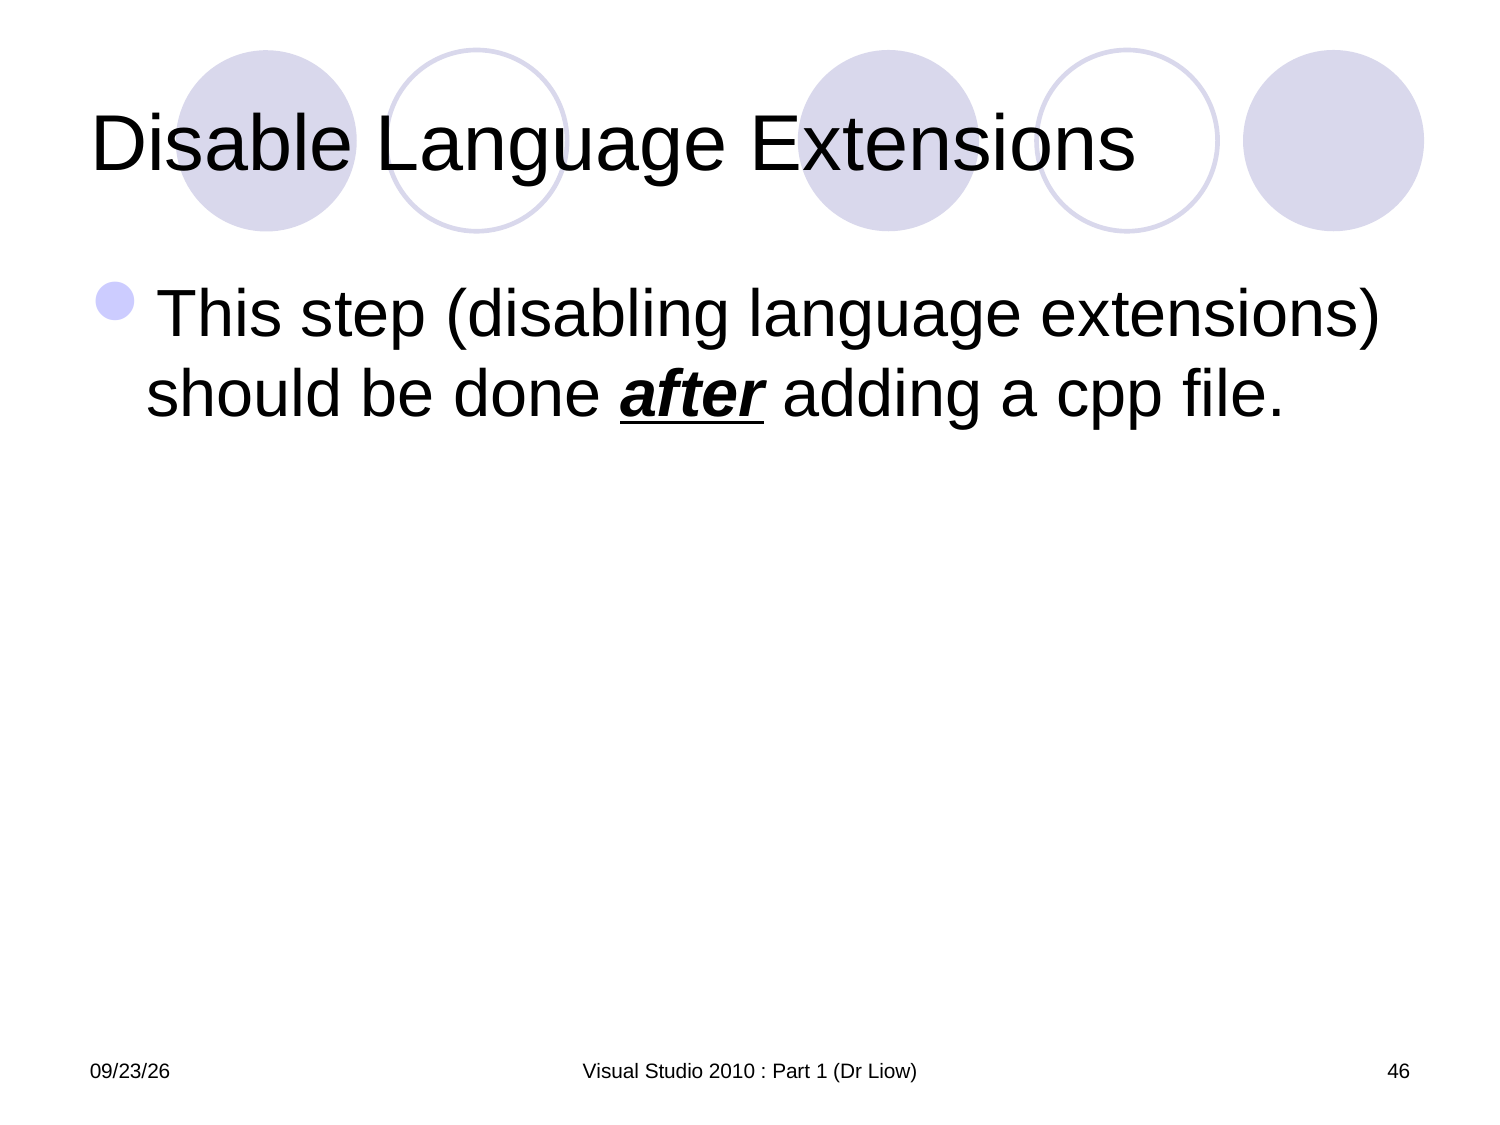

# Disable Language Extensions
This step (disabling language extensions) should be done after adding a cpp file.
Visual Studio 2010 : Part 1 (Dr Liow)